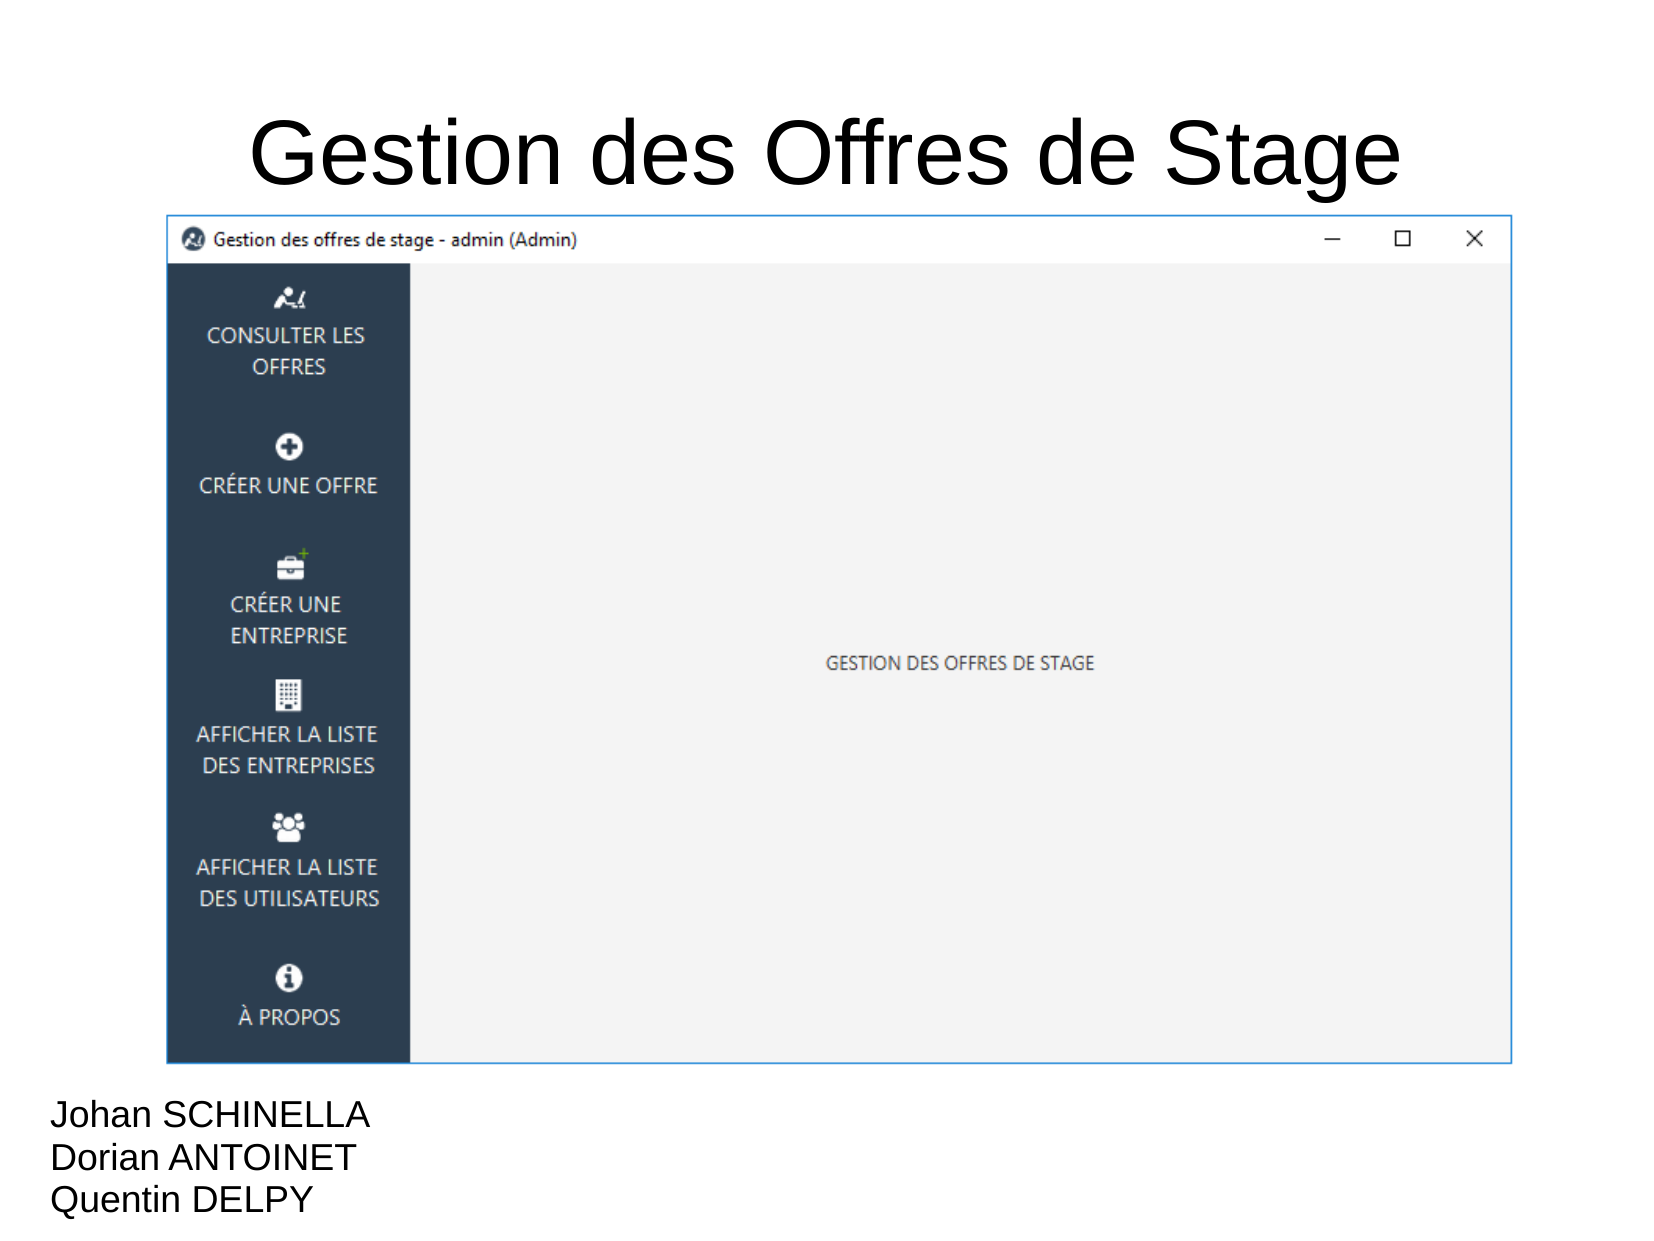

# Gestion des Offres de Stage
Johan SCHINELLA
Dorian ANTOINET
Quentin DELPY